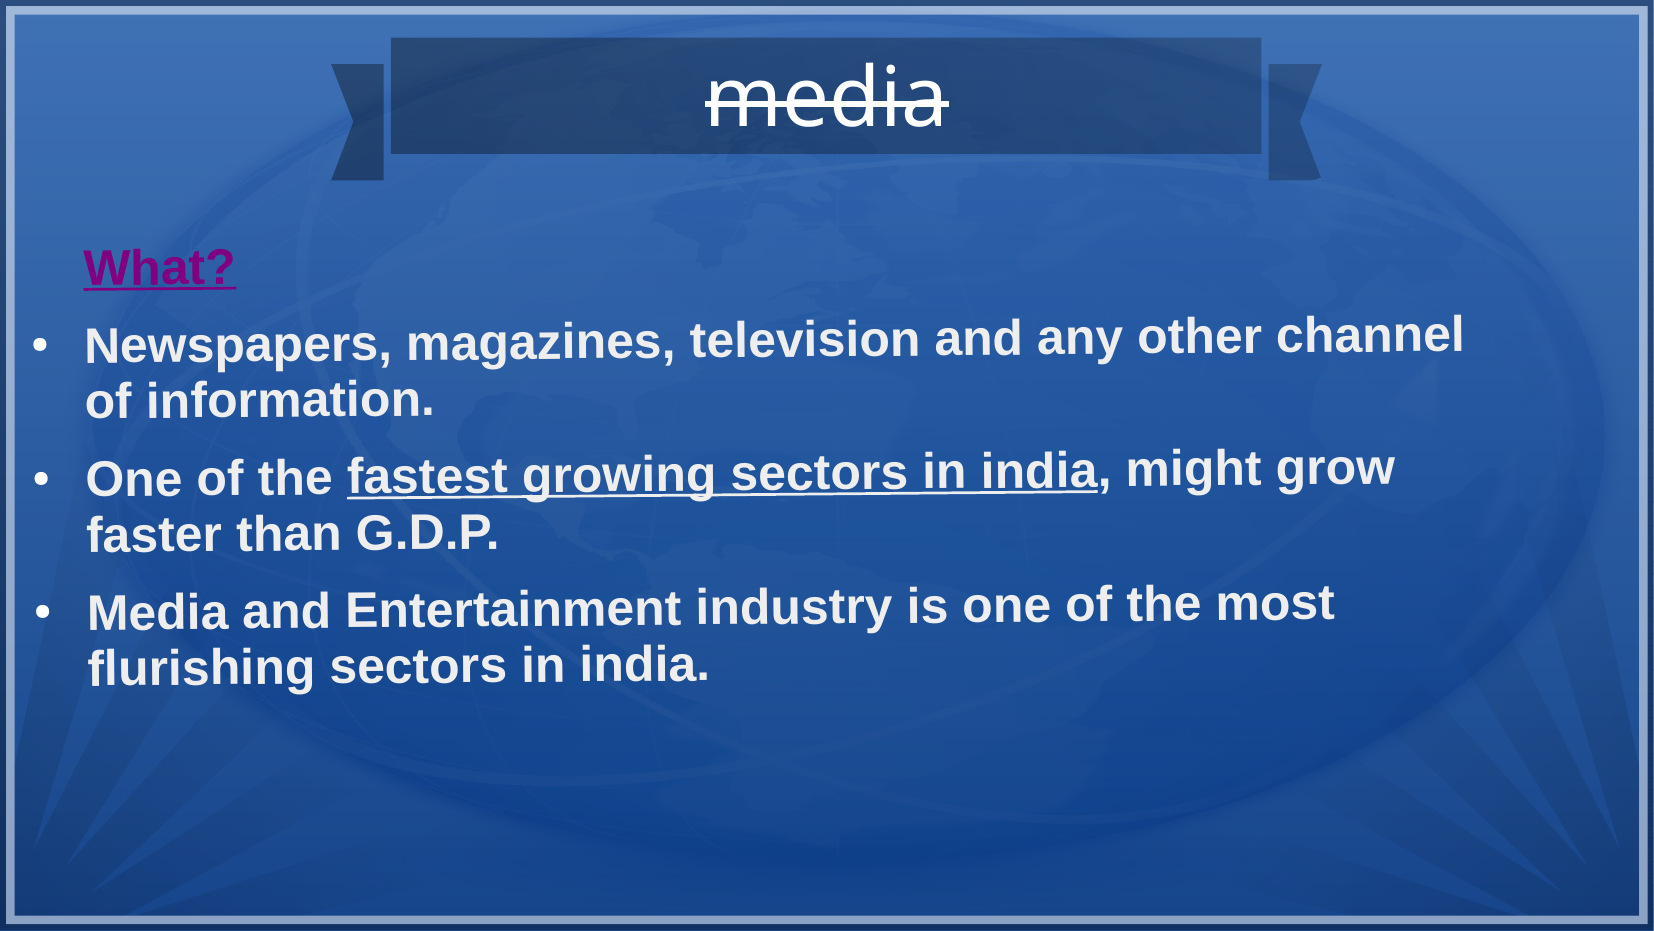

# media
What?
Newspapers, magazines, television and any other channel of information.
One of the fastest growing sectors in india, might grow faster than G.D.P.
Media and Entertainment industry is one of the most flurishing sectors in india.